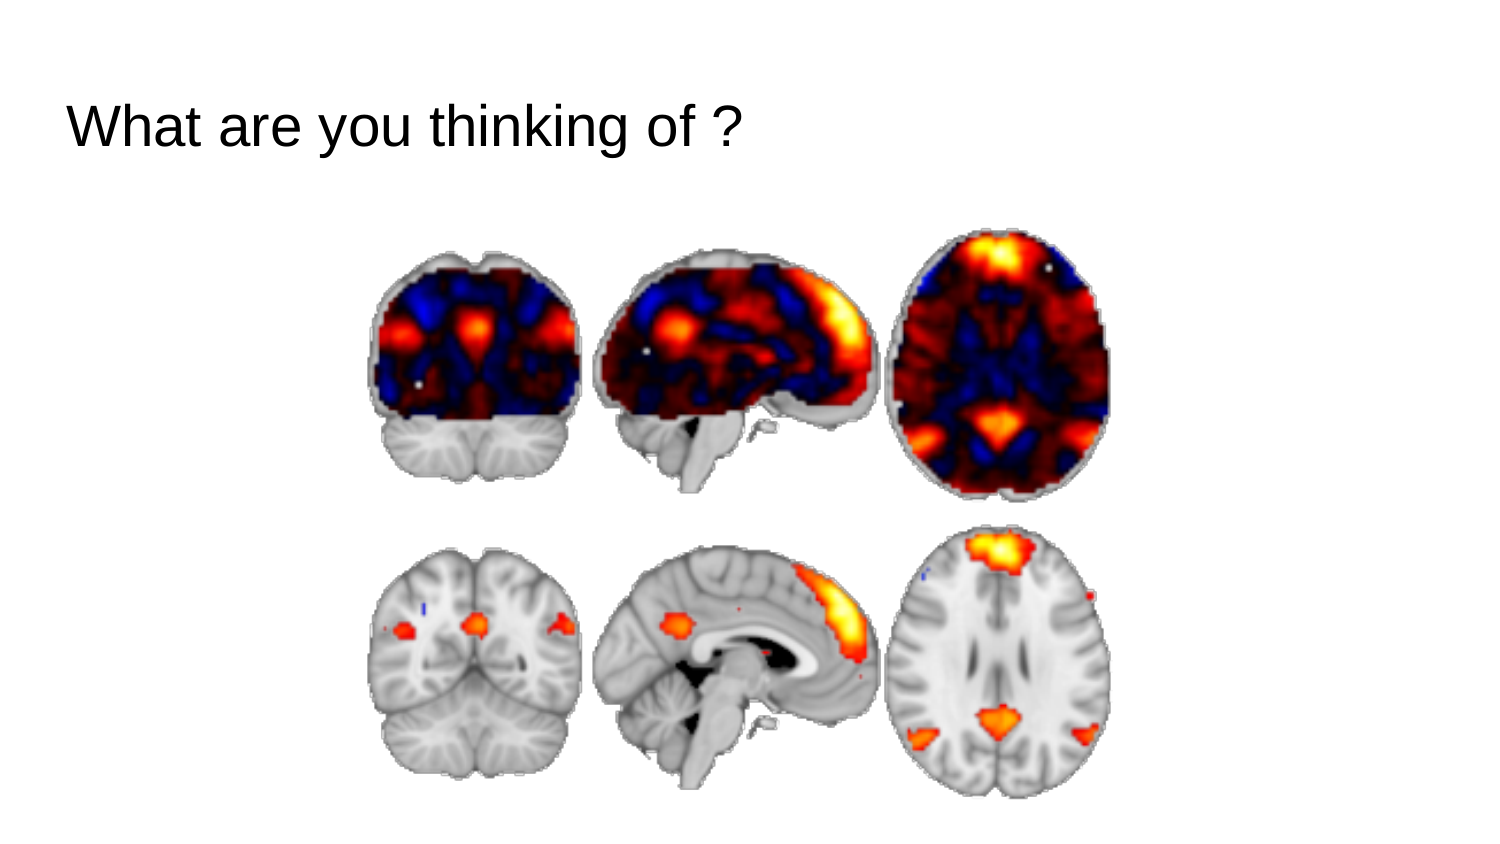

# What are you thinking of ?